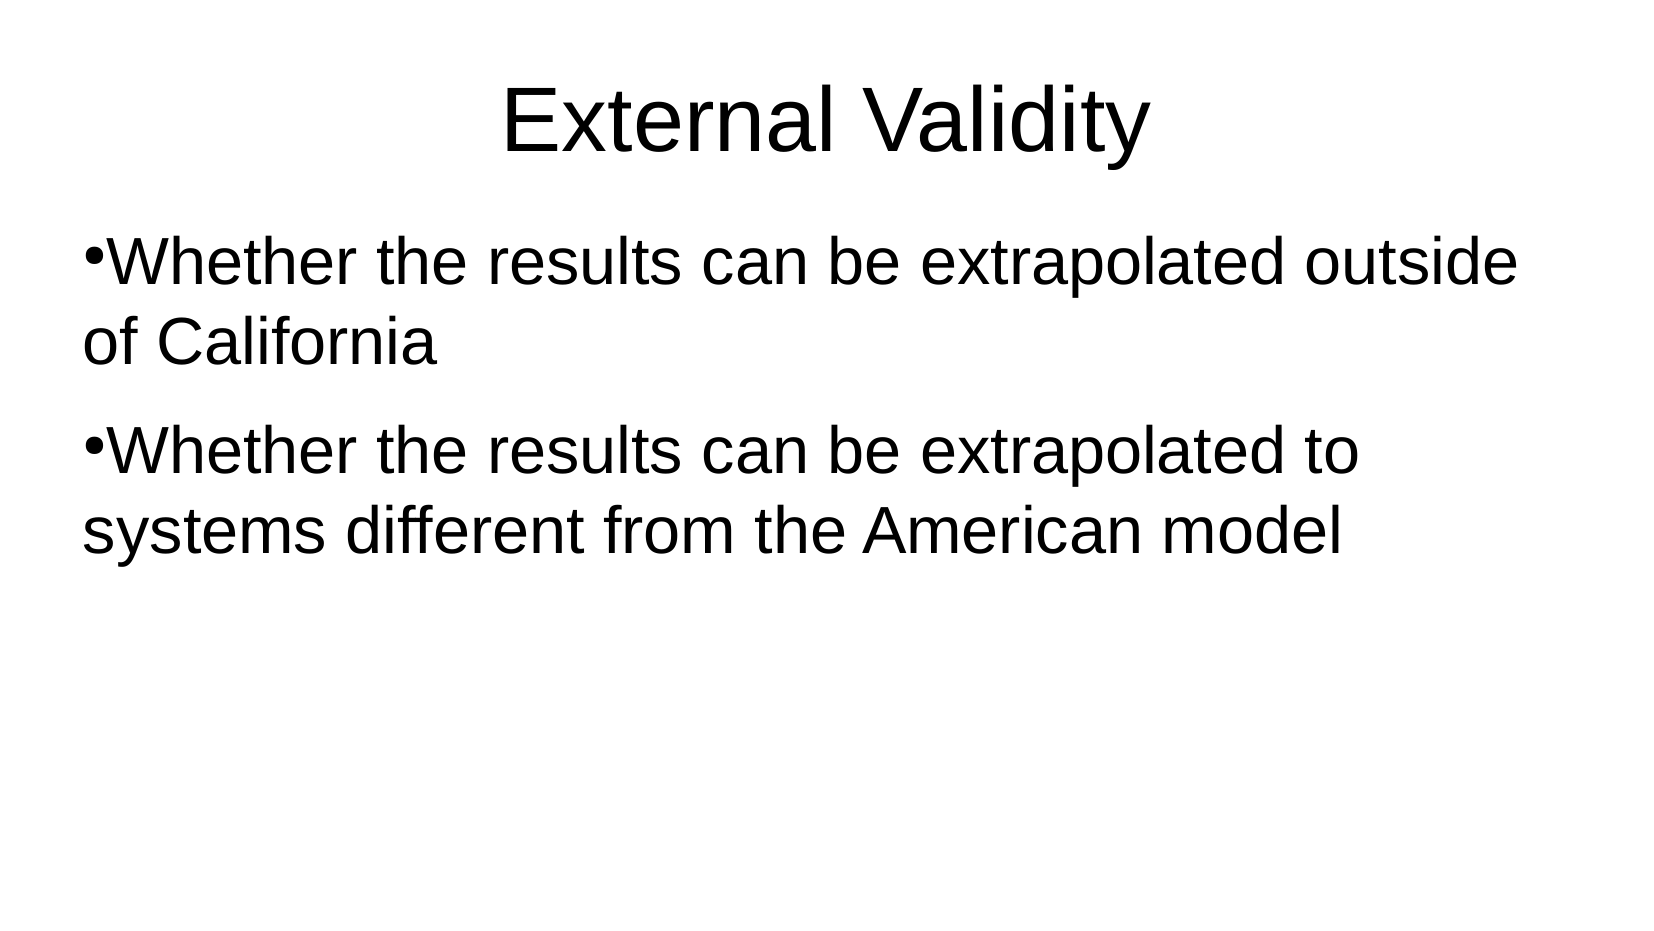

# External Validity
Whether the results can be extrapolated outside of California
Whether the results can be extrapolated to systems different from the American model